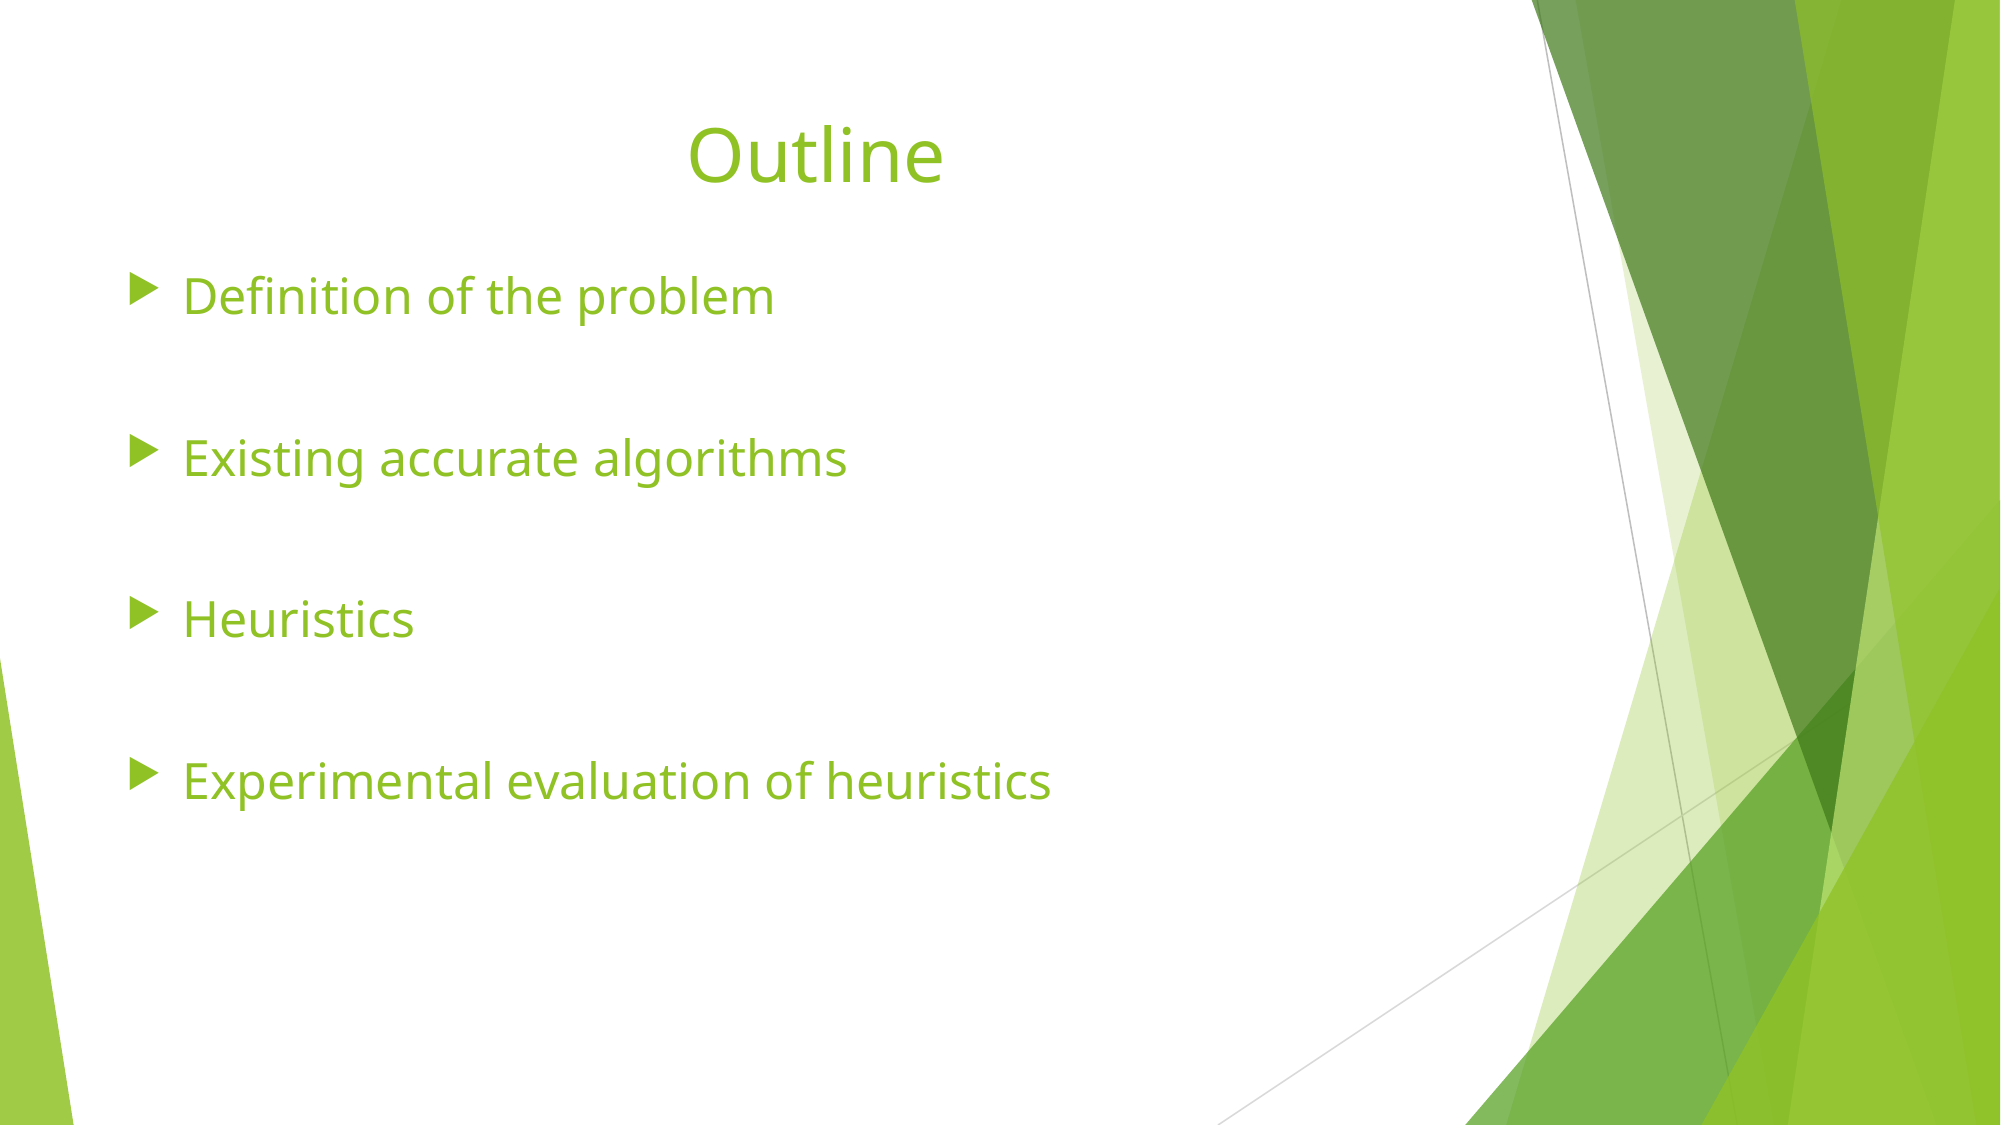

# Outline
Definition of the problem
Existing accurate algorithms
Heuristics
Experimental evaluation of heuristics